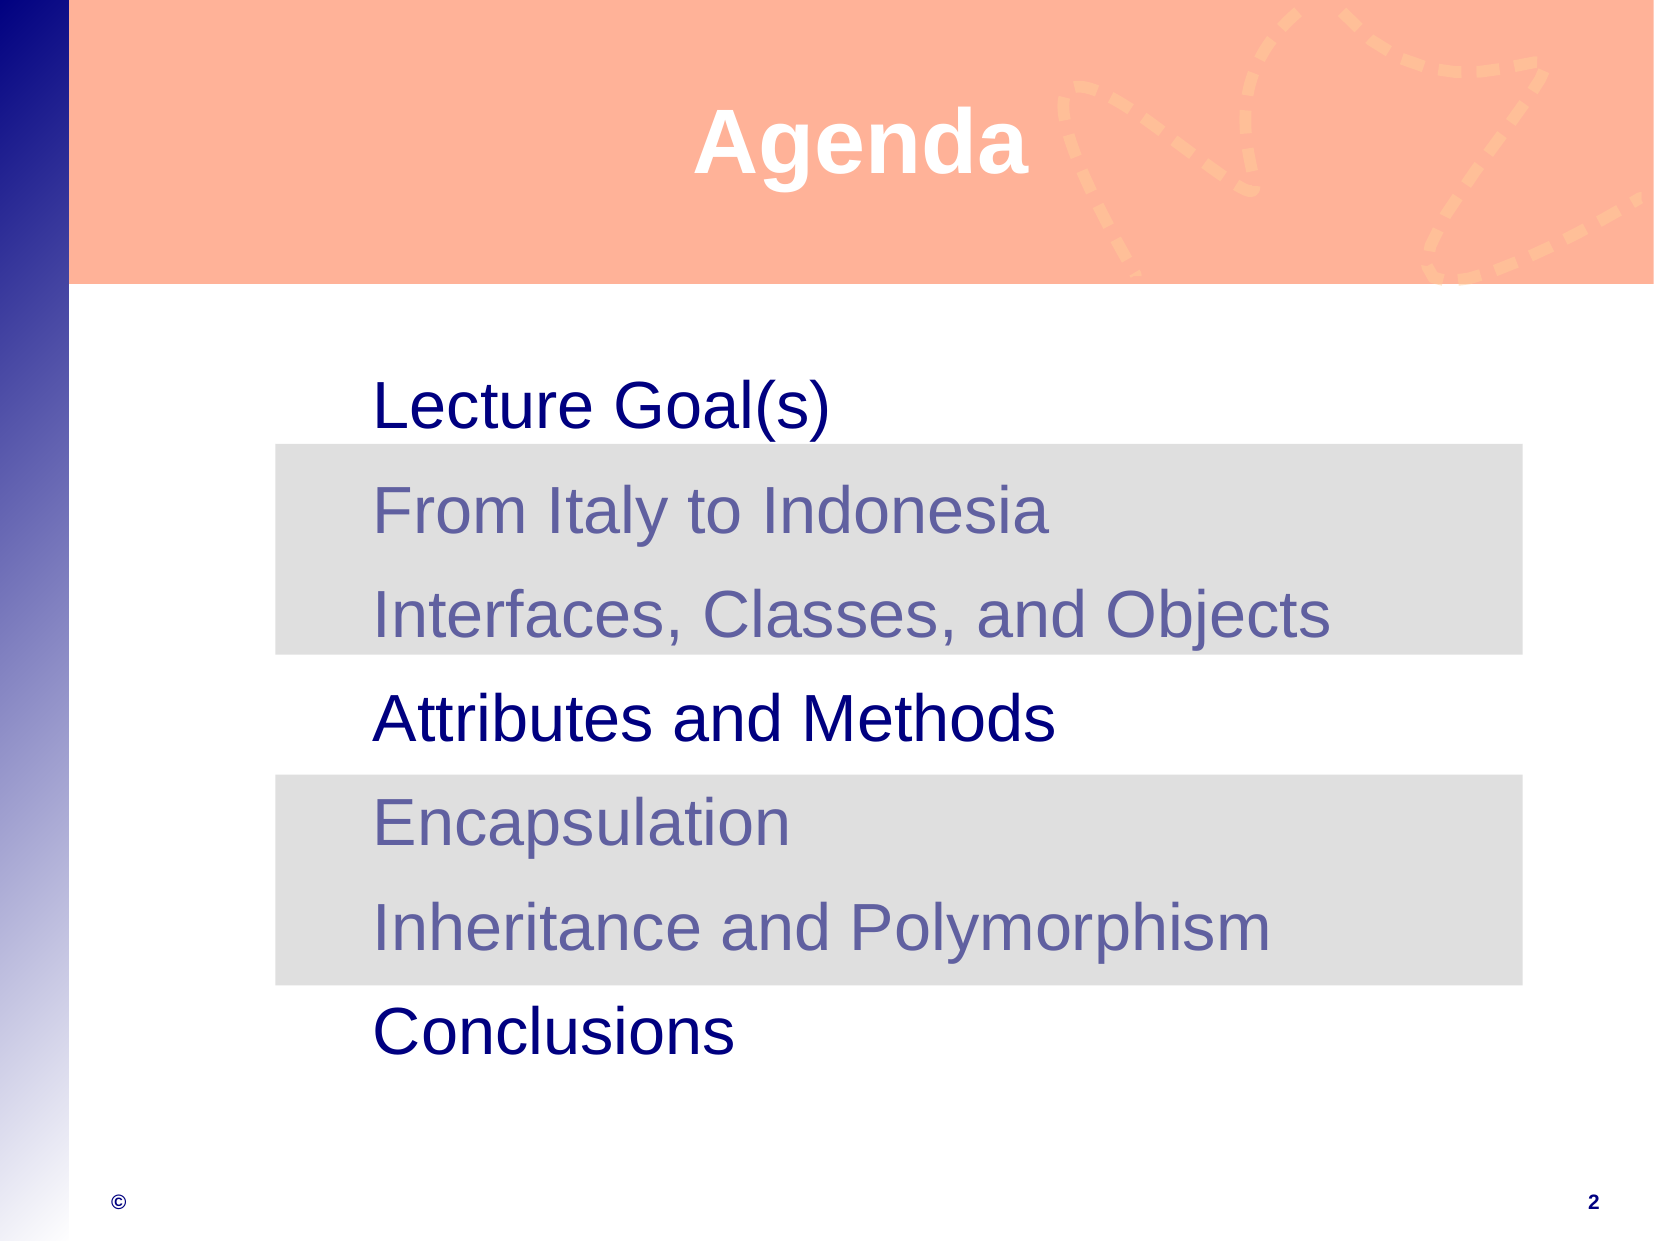

Agenda
# Lecture Goal(s)
From Italy to Indonesia
Interfaces, Classes, and Objects
Attributes and Methods
Encapsulation
Inheritance and Polymorphism
Conclusions